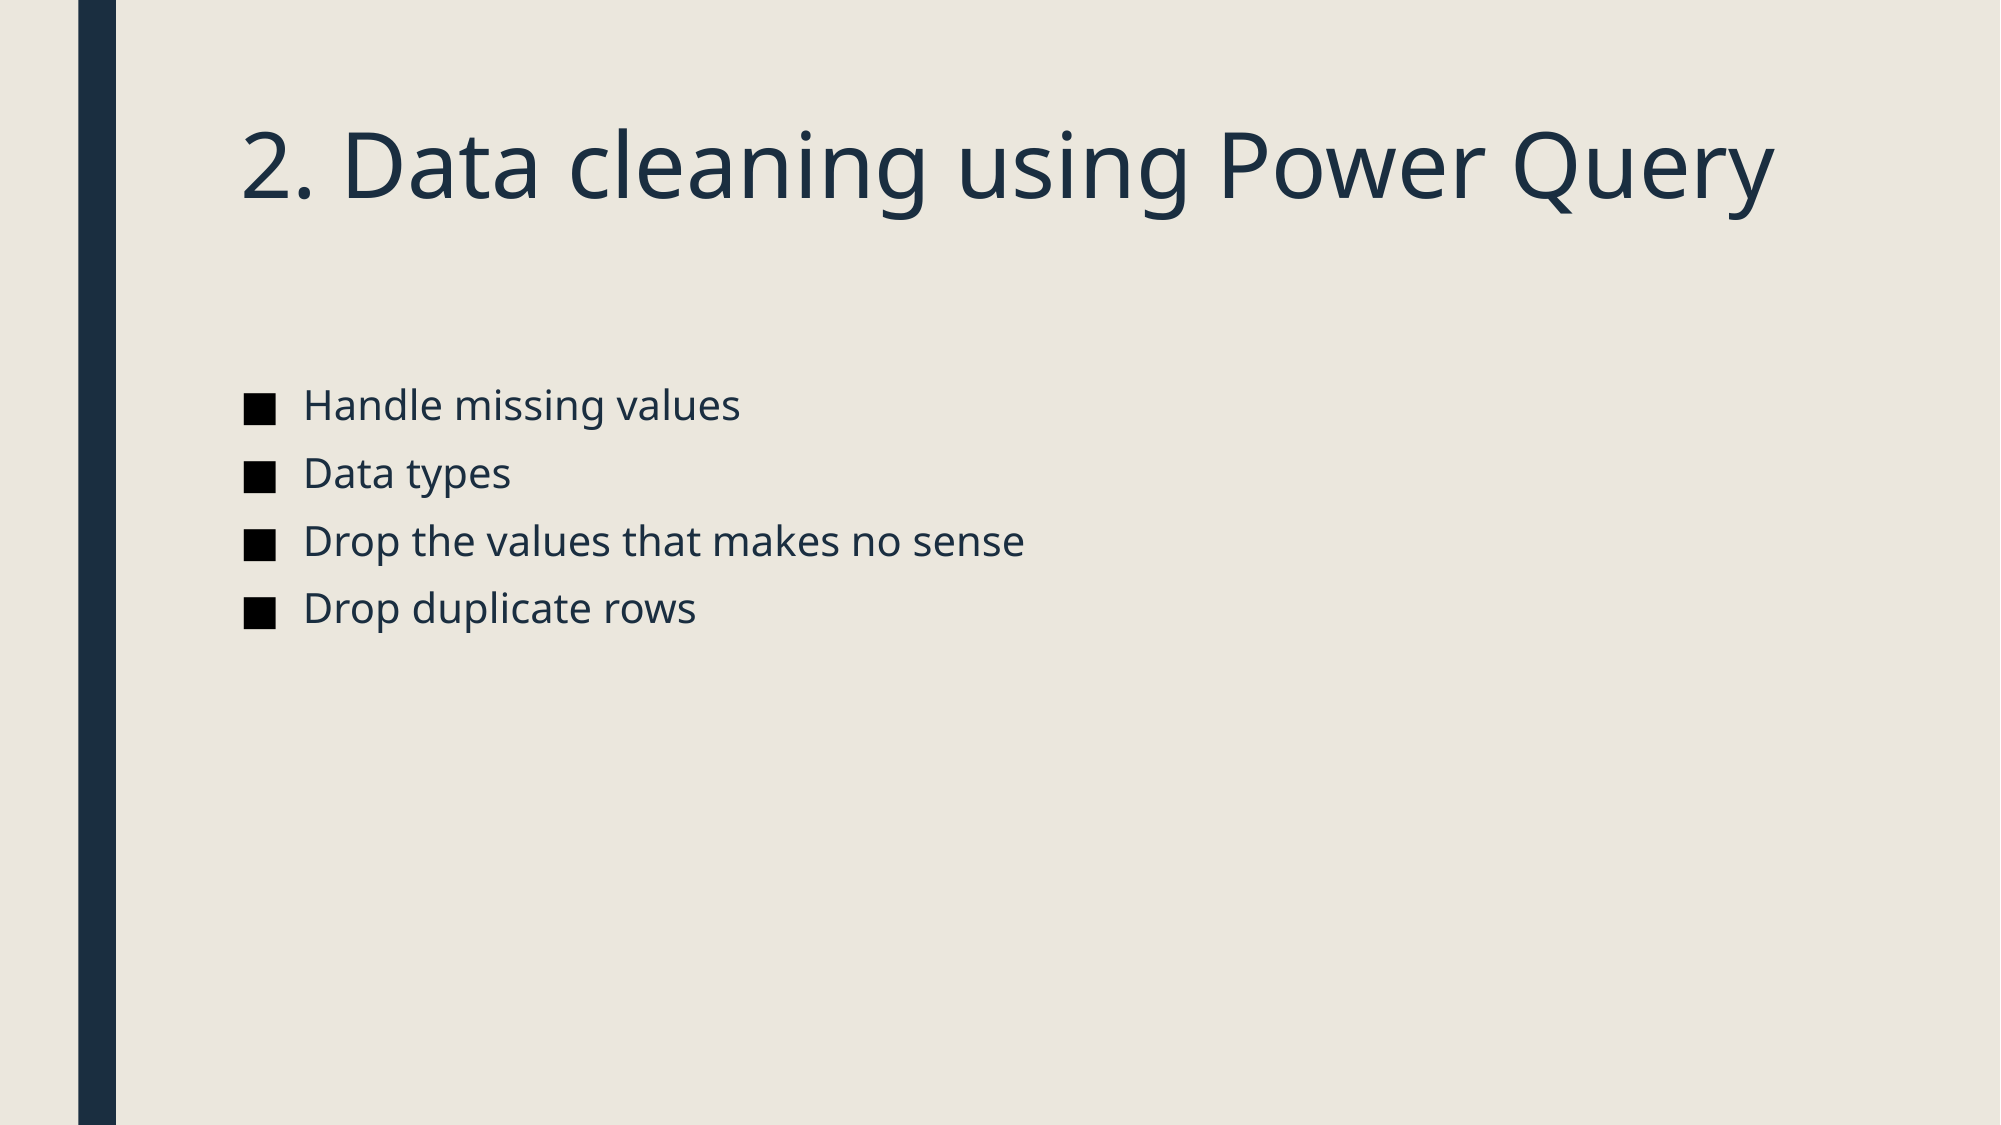

# 2. Data cleaning using Power Query
Handle missing values
Data types
Drop the values that makes no sense
Drop duplicate rows